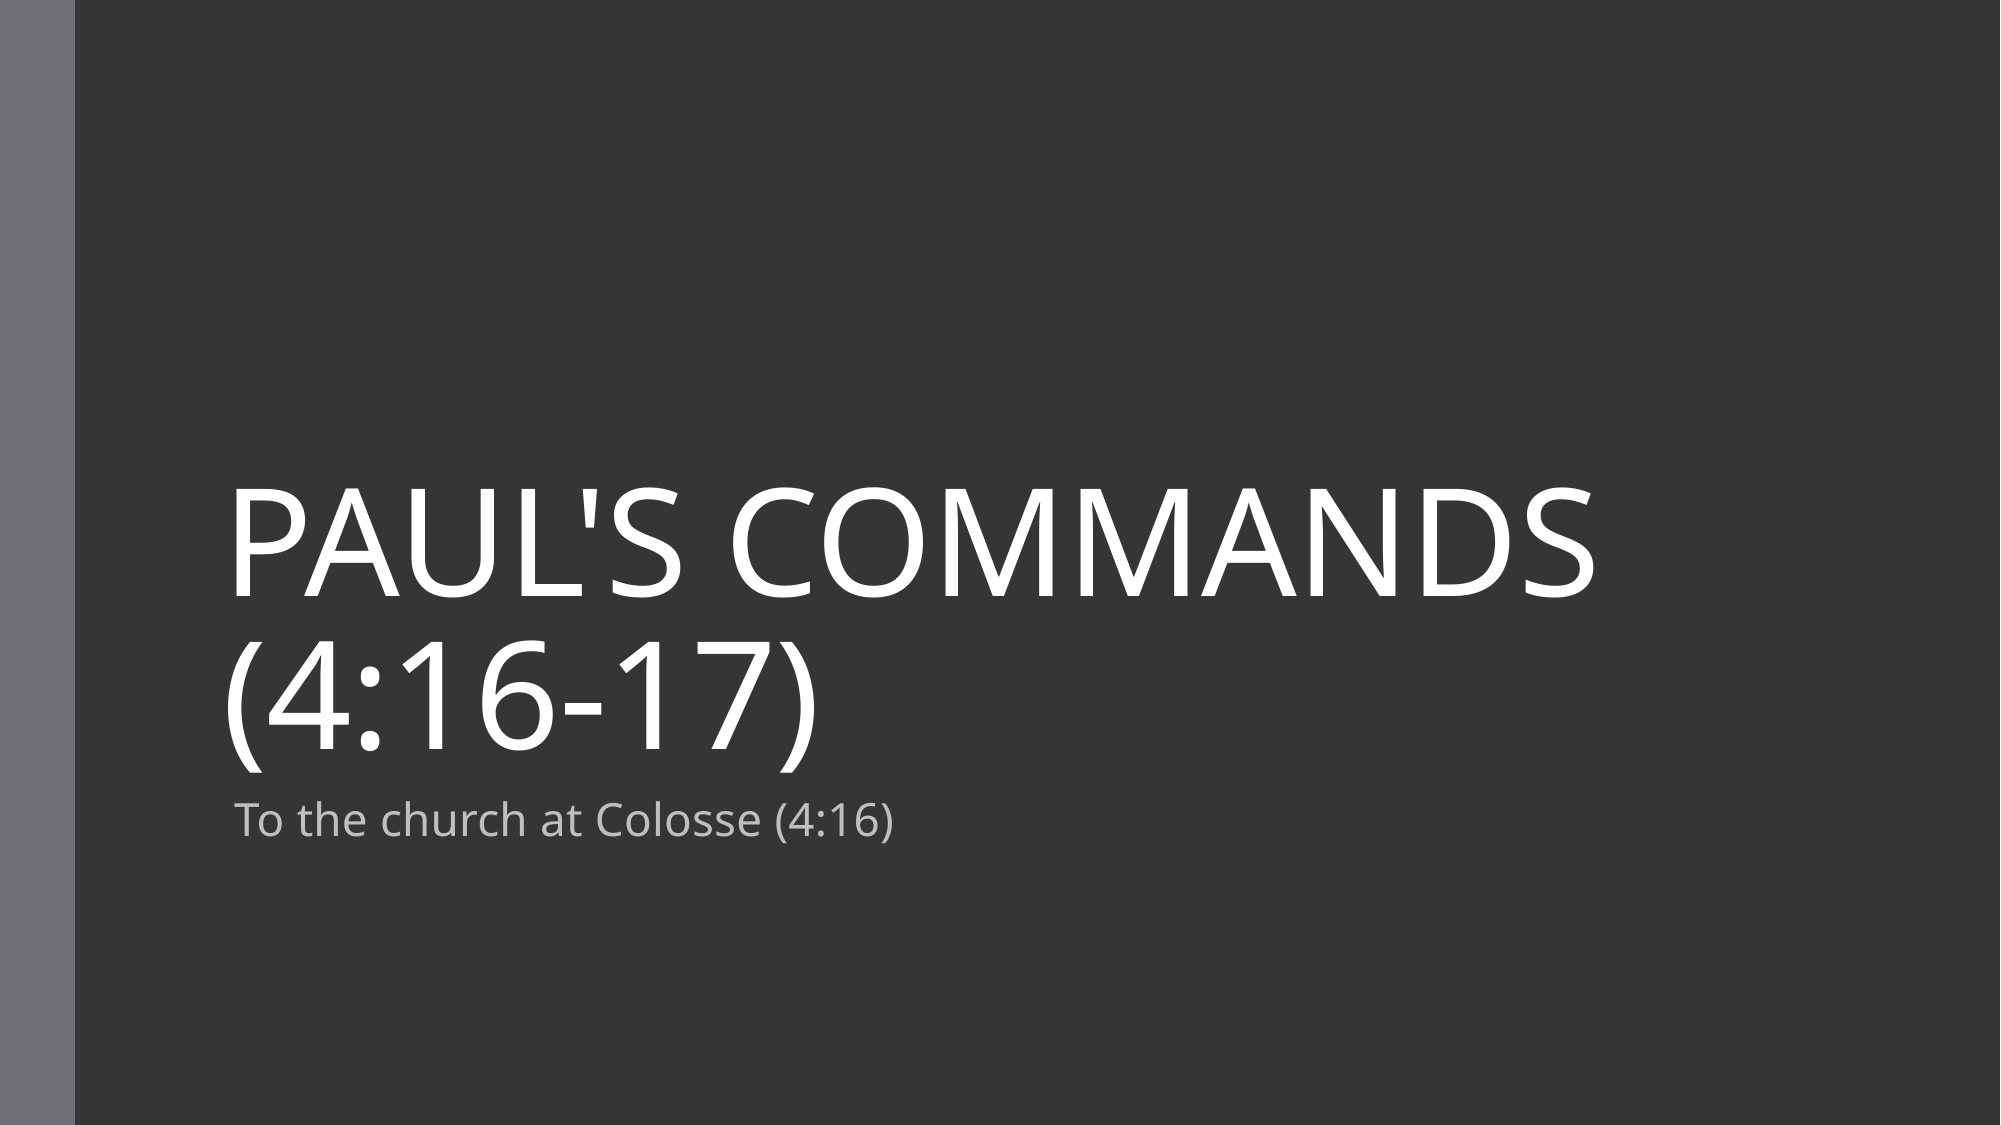

# PAUL'S COMMANDS (4:16-17)
 To the church at Colosse (4:16)